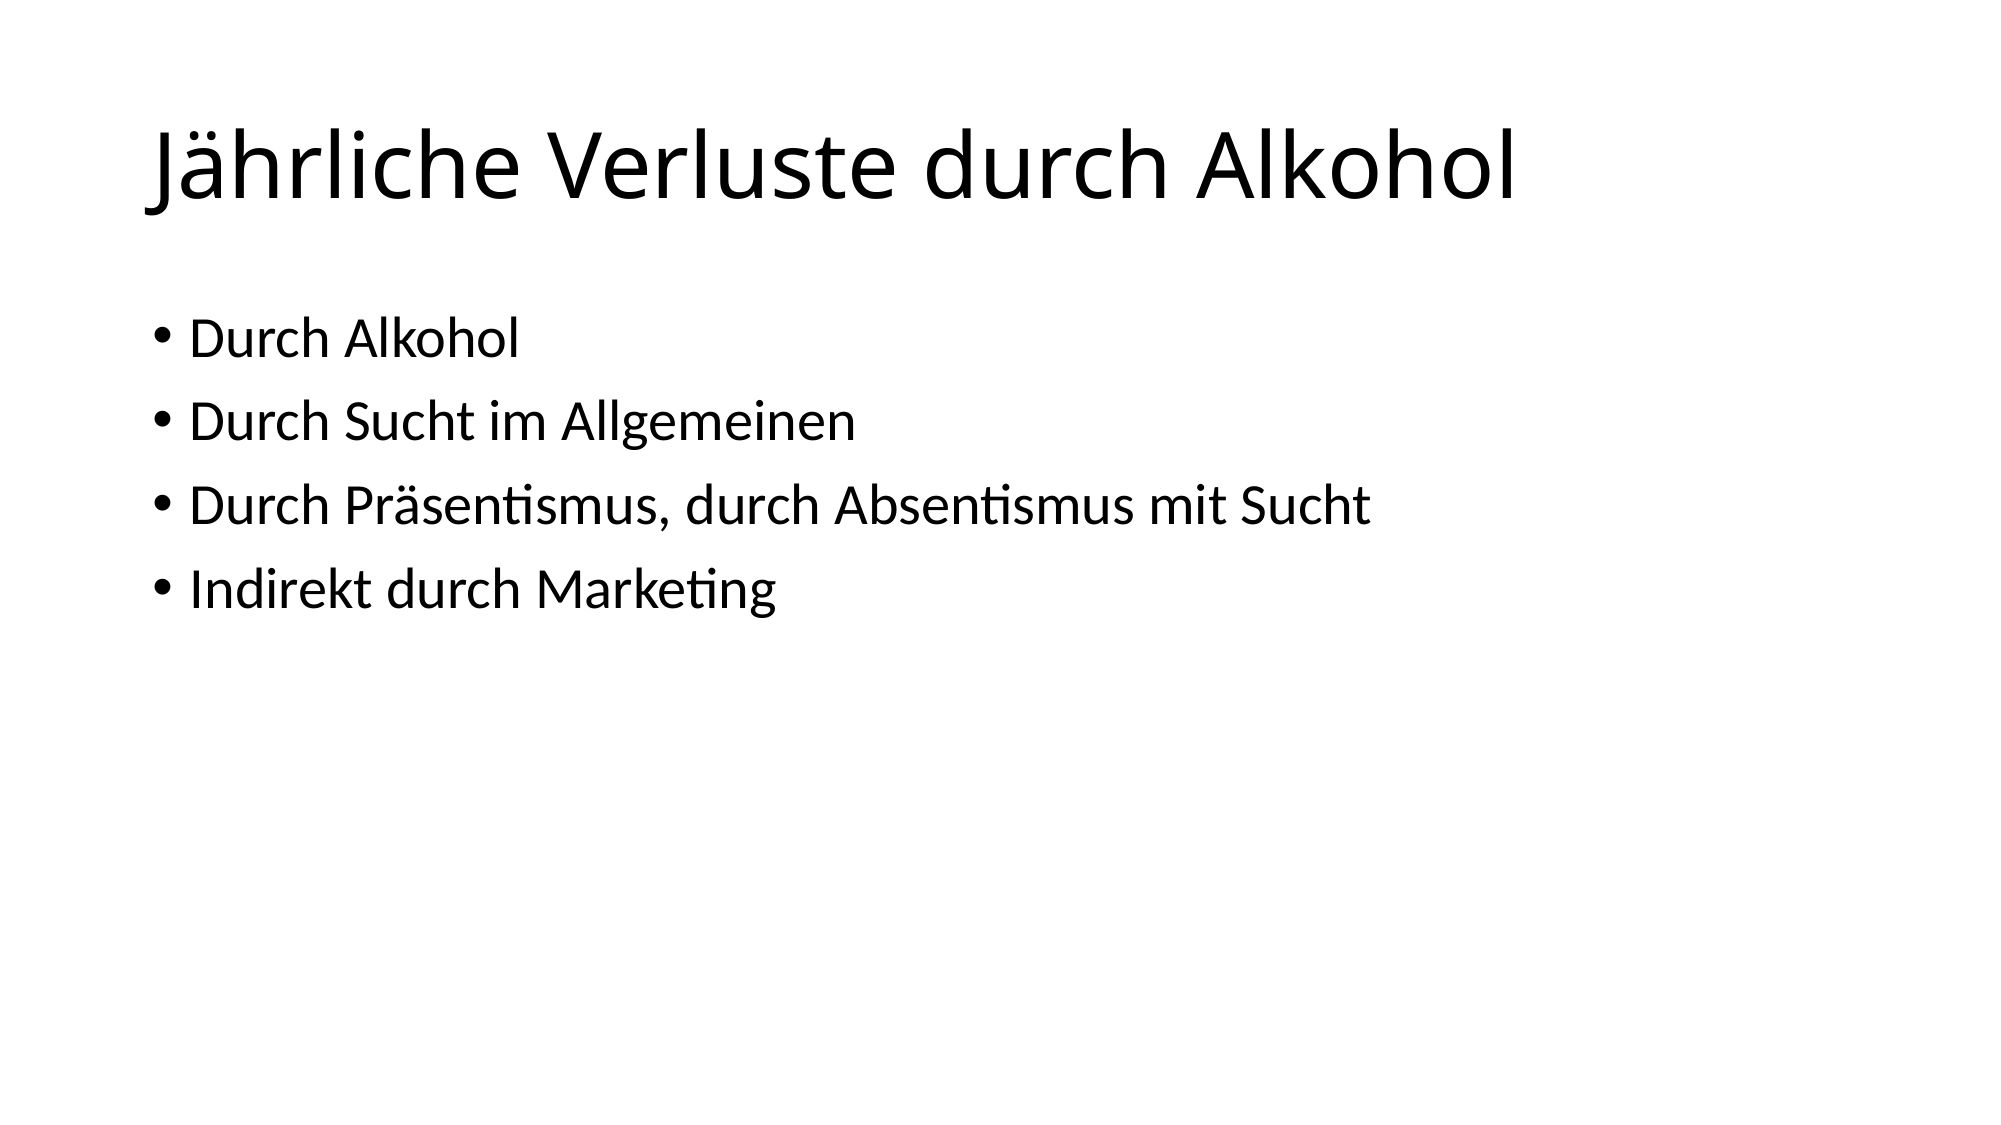

# Jährliche Verluste durch Alkohol
Durch Alkohol
Durch Sucht im Allgemeinen
Durch Präsentismus, durch Absentismus mit Sucht
Indirekt durch Marketing